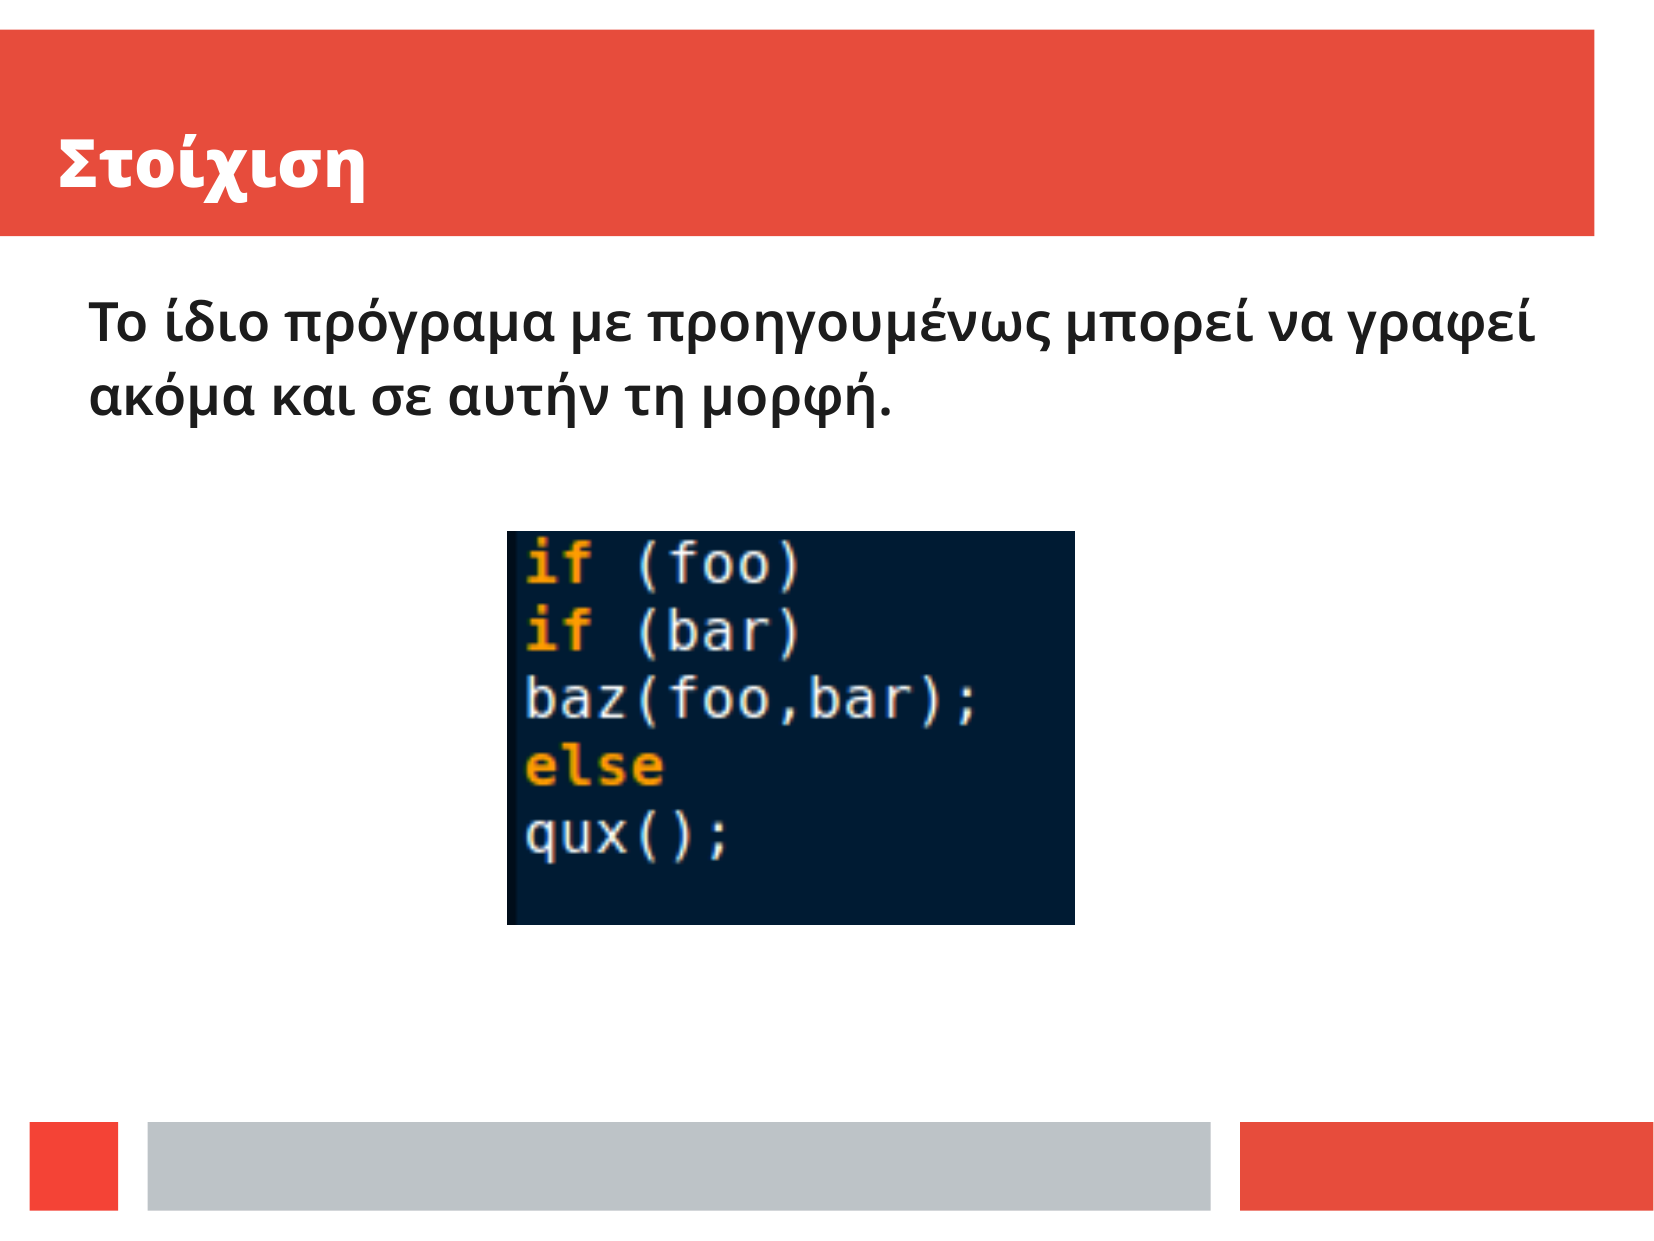

# Στοίχιση
Το ίδιο πρόγραμα με προηγουμένως μπορεί να γραφεί ακόμα και σε αυτήν τη μορφή.